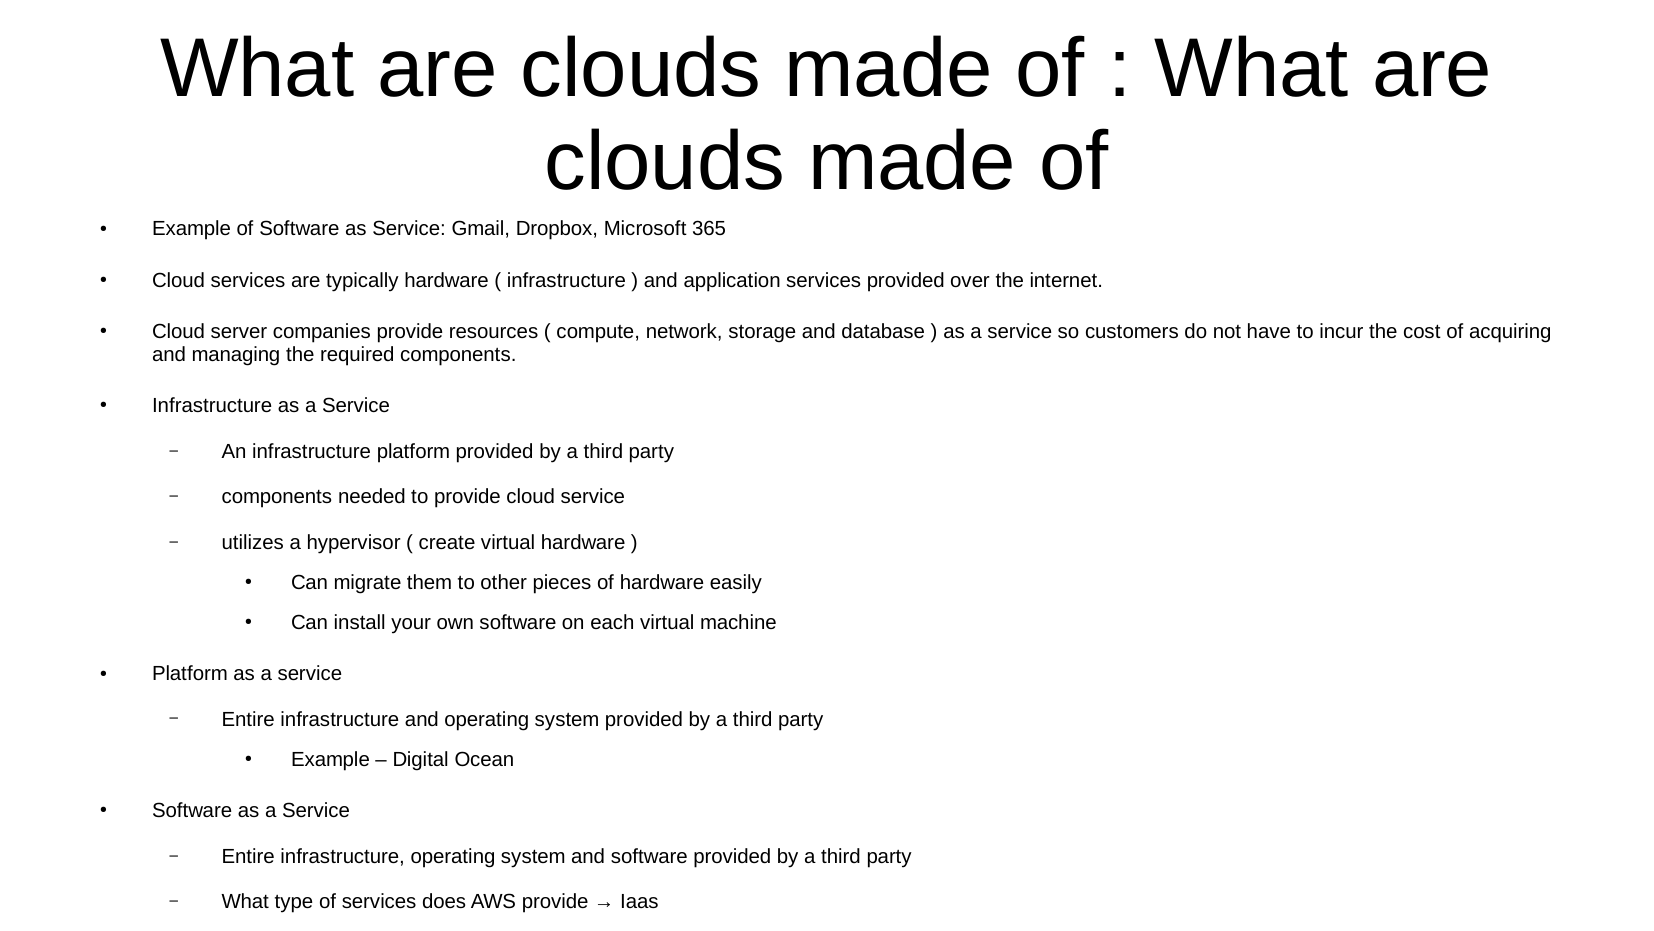

# What are clouds made of : What are clouds made of
Example of Software as Service: Gmail, Dropbox, Microsoft 365
Cloud services are typically hardware ( infrastructure ) and application services provided over the internet.
Cloud server companies provide resources ( compute, network, storage and database ) as a service so customers do not have to incur the cost of acquiring and managing the required components.
Infrastructure as a Service
An infrastructure platform provided by a third party
components needed to provide cloud service
utilizes a hypervisor ( create virtual hardware )
Can migrate them to other pieces of hardware easily
Can install your own software on each virtual machine
Platform as a service
Entire infrastructure and operating system provided by a third party
Example – Digital Ocean
Software as a Service
Entire infrastructure, operating system and software provided by a third party
What type of services does AWS provide → Iaas